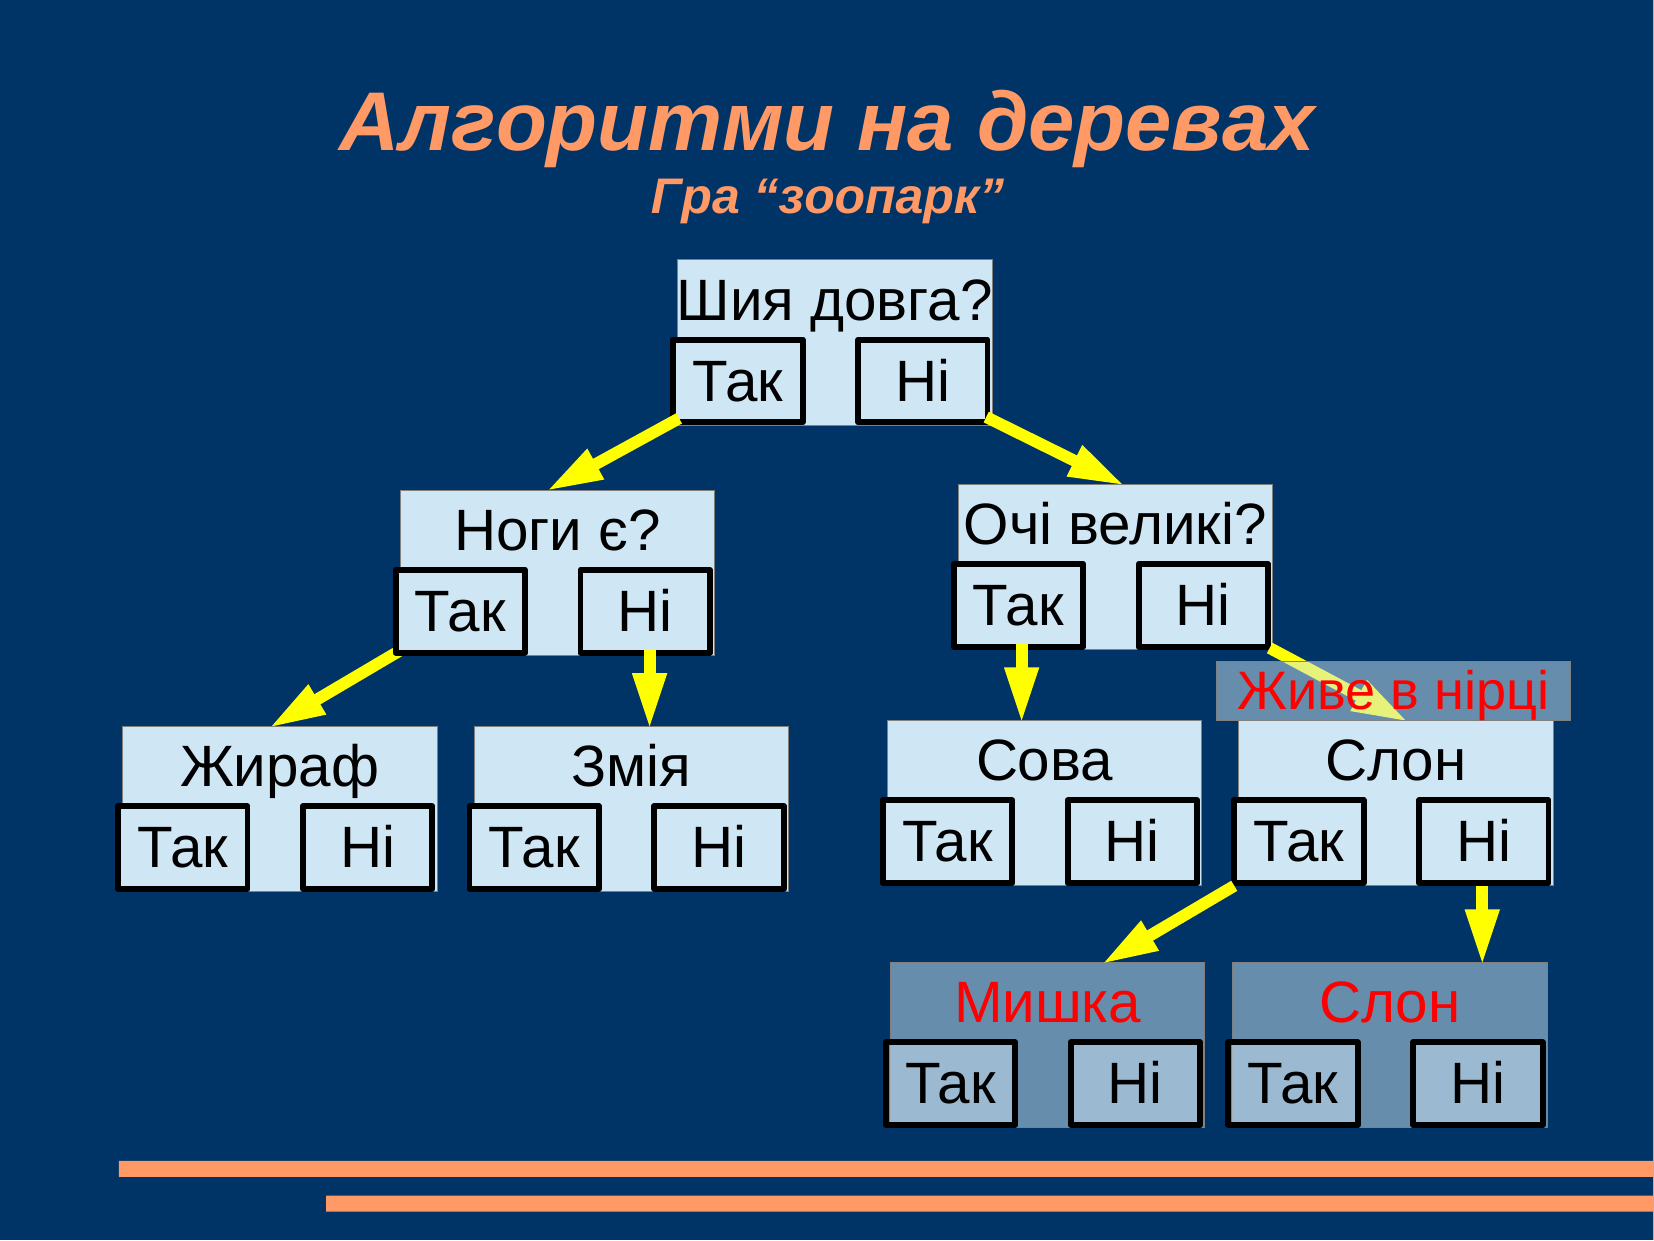

# Алгоритми на деревах Гра “зоопарк”
Шия довга?
Так
Ні
Очі великі?
Так
Ні
Ноги є?
Так
Ні
Живе в нірці
Слон
Так
Ні
Сова
Так
Ні
Змія
Так
Ні
Жираф
Так
Ні
Мишка
Так
Ні
Слон
Так
Ні